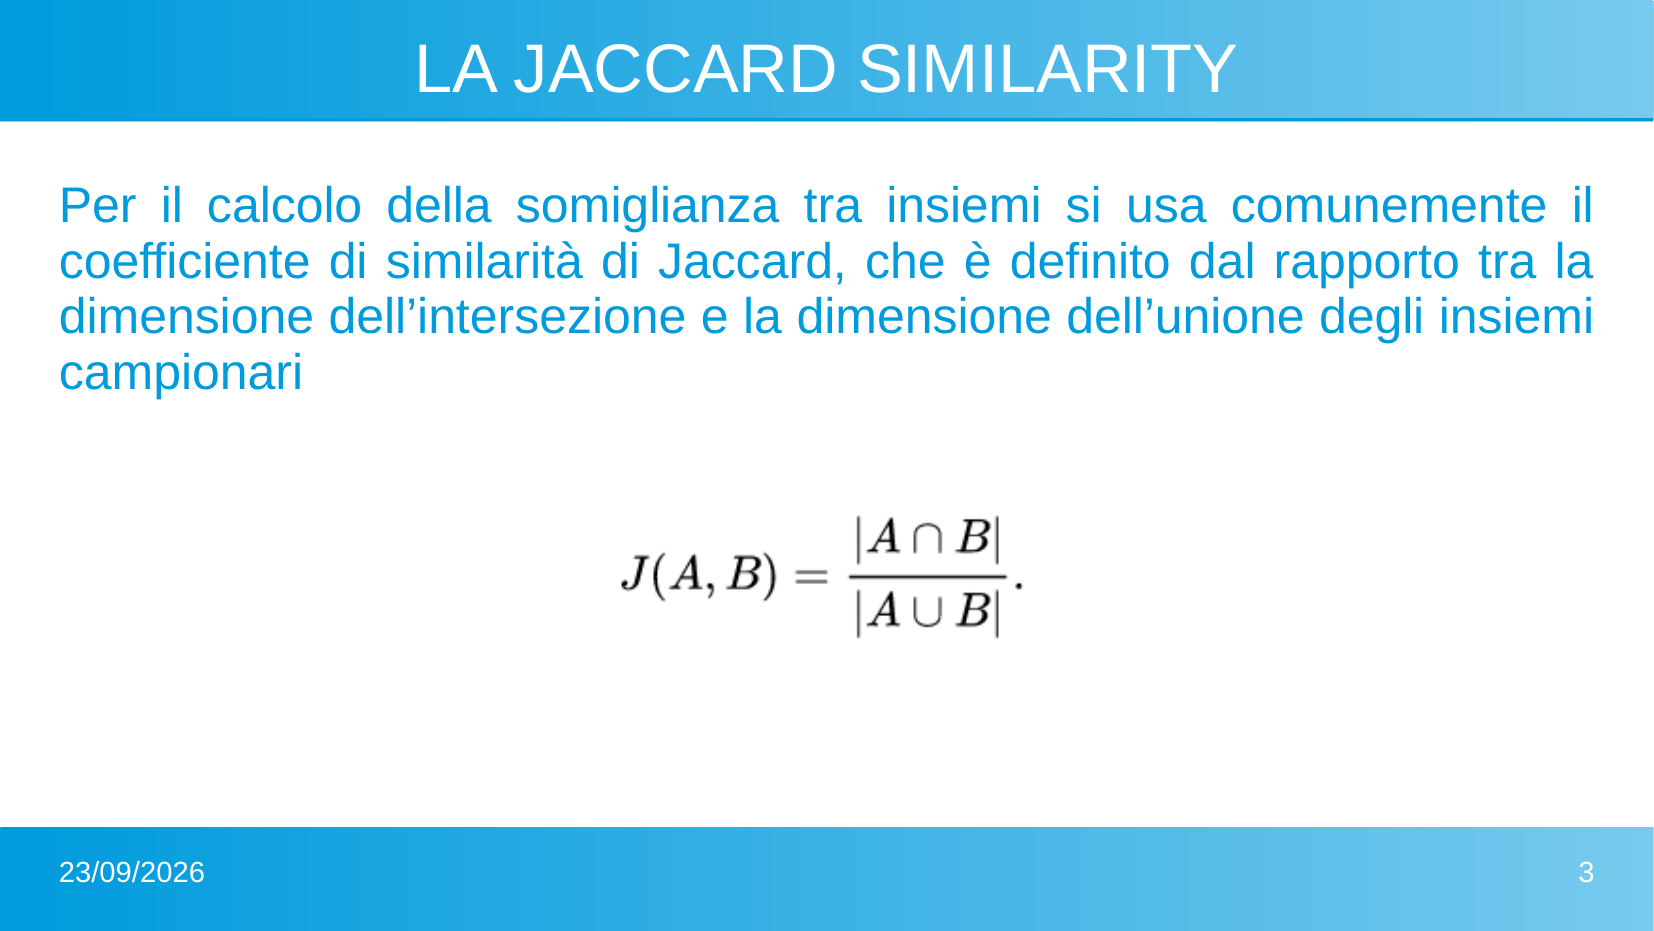

# LA JACCARD SIMILARITY
Per il calcolo della somiglianza tra insiemi si usa comunemente il coefficiente di similarità di Jaccard, che è definito dal rapporto tra la dimensione dell’intersezione e la dimensione dell’unione degli insiemi campionari
3